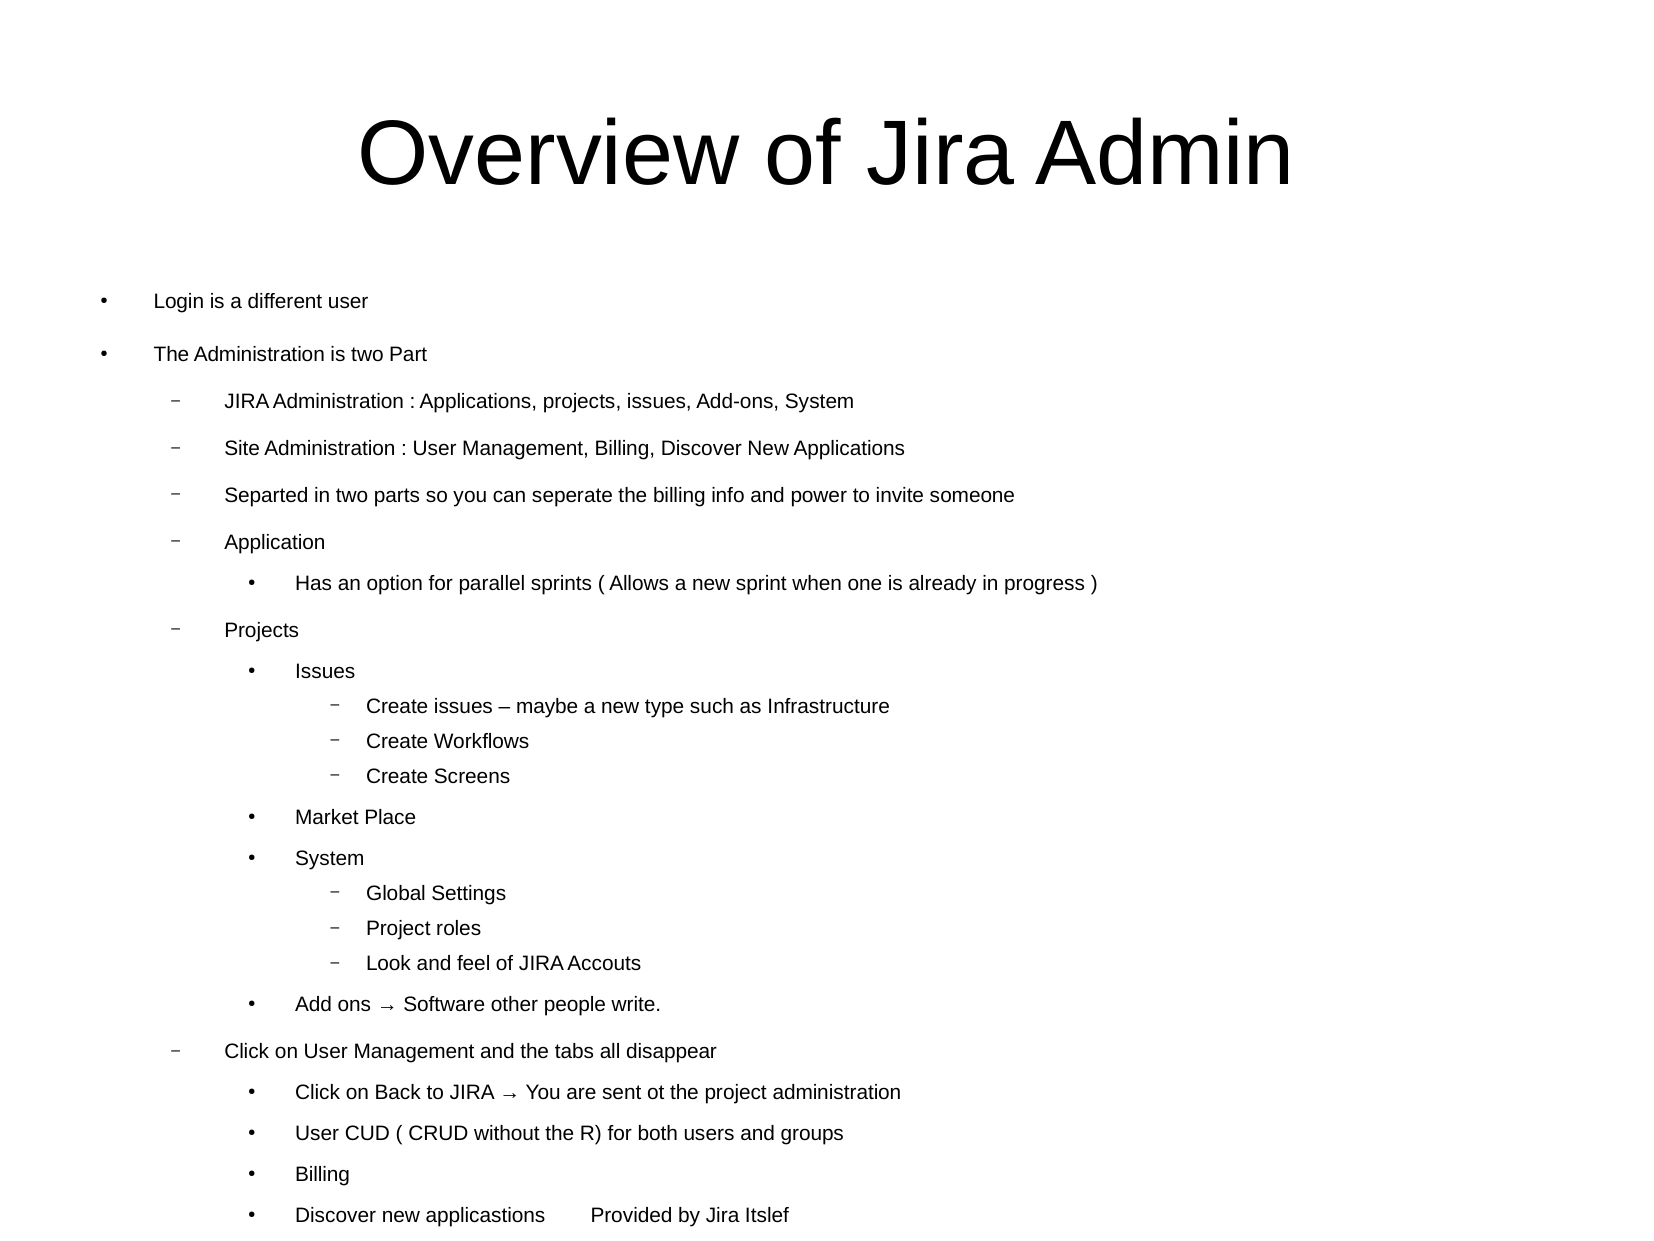

# Overview of Jira Admin
Login is a different user
The Administration is two Part
JIRA Administration : Applications, projects, issues, Add-ons, System
Site Administration : User Management, Billing, Discover New Applications
Separted in two parts so you can seperate the billing info and power to invite someone
Application
Has an option for parallel sprints ( Allows a new sprint when one is already in progress )
Projects
Issues
Create issues – maybe a new type such as Infrastructure
Create Workflows
Create Screens
Market Place
System
Global Settings
Project roles
Look and feel of JIRA Accouts
Add ons → Software other people write.
Click on User Management and the tabs all disappear
Click on Back to JIRA → You are sent ot the project administration
User CUD ( CRUD without the R) for both users and groups
Billing
Discover new applicastions 	Provided by Jira Itslef